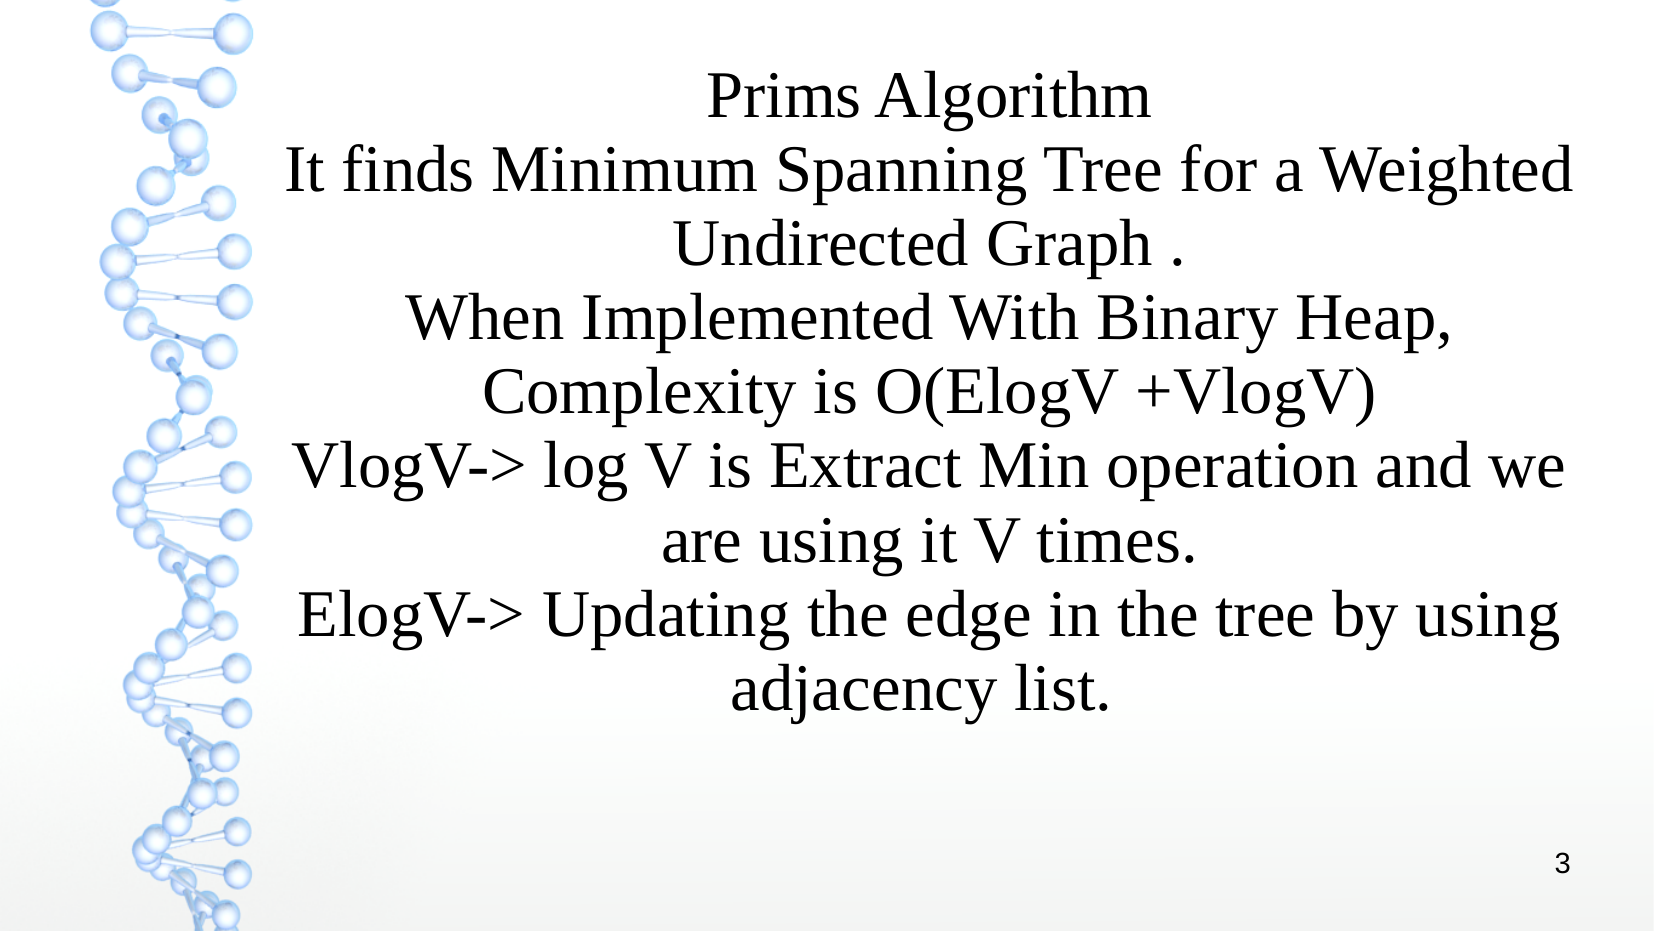

# Prims Algorithm
It finds Minimum Spanning Tree for a Weighted Undirected Graph .
When Implemented With Binary Heap, Complexity is O(ElogV +VlogV)
VlogV-> log V is Extract Min operation and we are using it V times.
ElogV-> Updating the edge in the tree by using adjacency list.
3